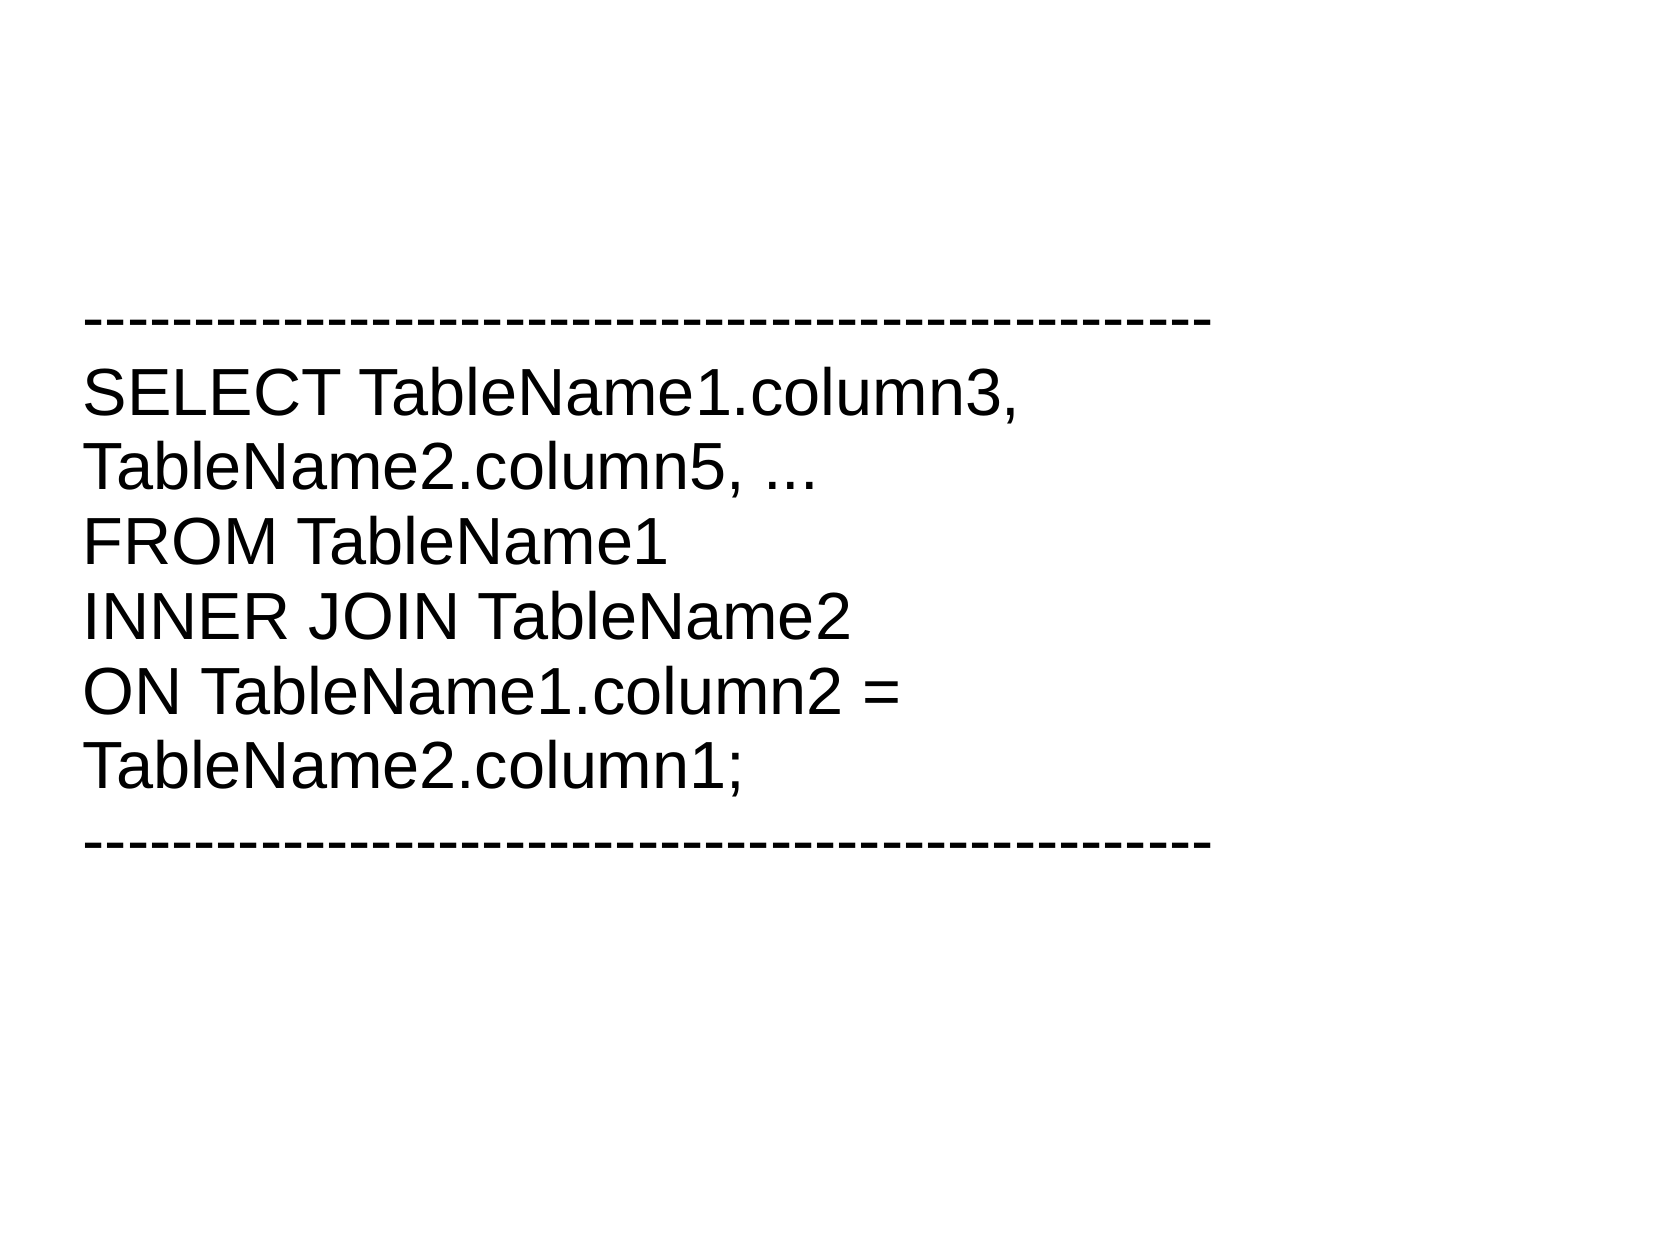

# ---------------------------------------------------
SELECT TableName1.column3, TableName2.column5, ...
FROM TableName1
INNER JOIN TableName2
ON TableName1.column2 = TableName2.column1;
---------------------------------------------------